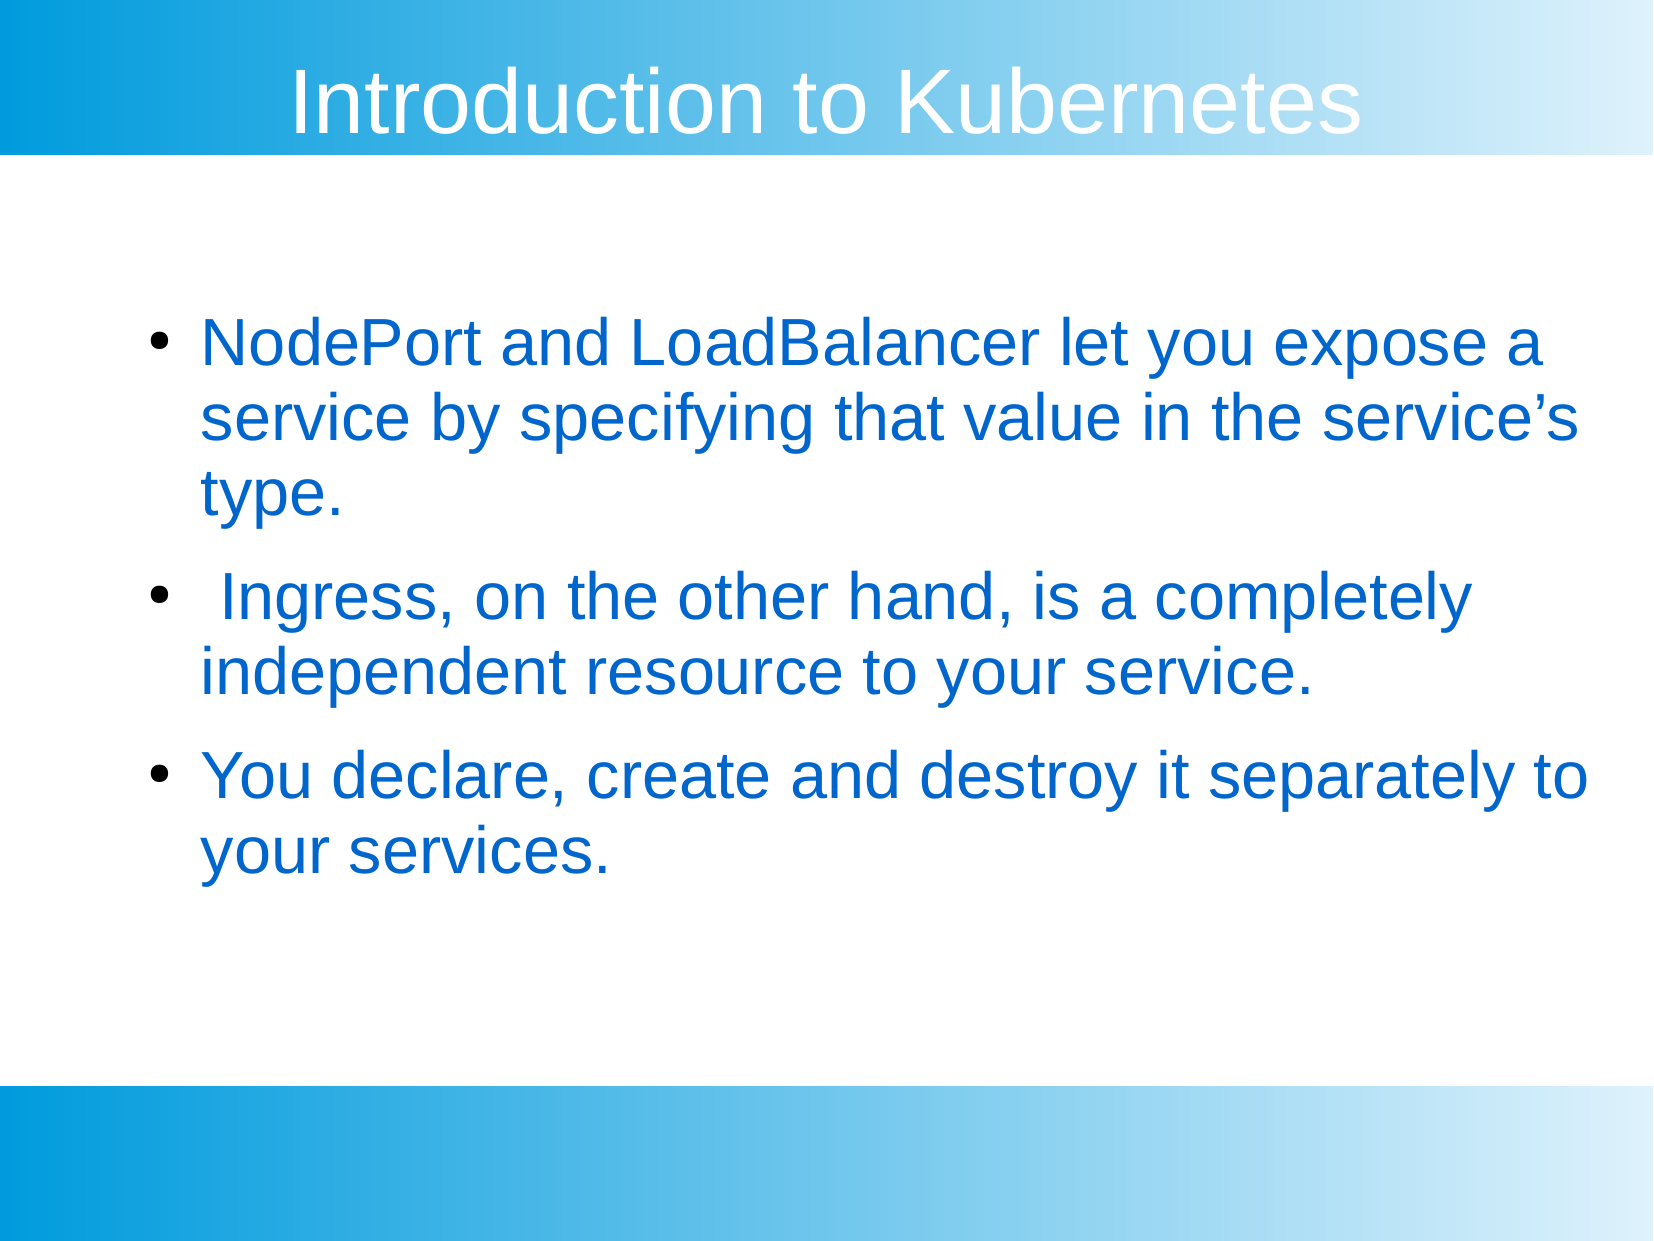

# Introduction to Kubernetes
NodePort and LoadBalancer let you expose a service by specifying that value in the service’s type.
 Ingress, on the other hand, is a completely independent resource to your service.
You declare, create and destroy it separately to your services.